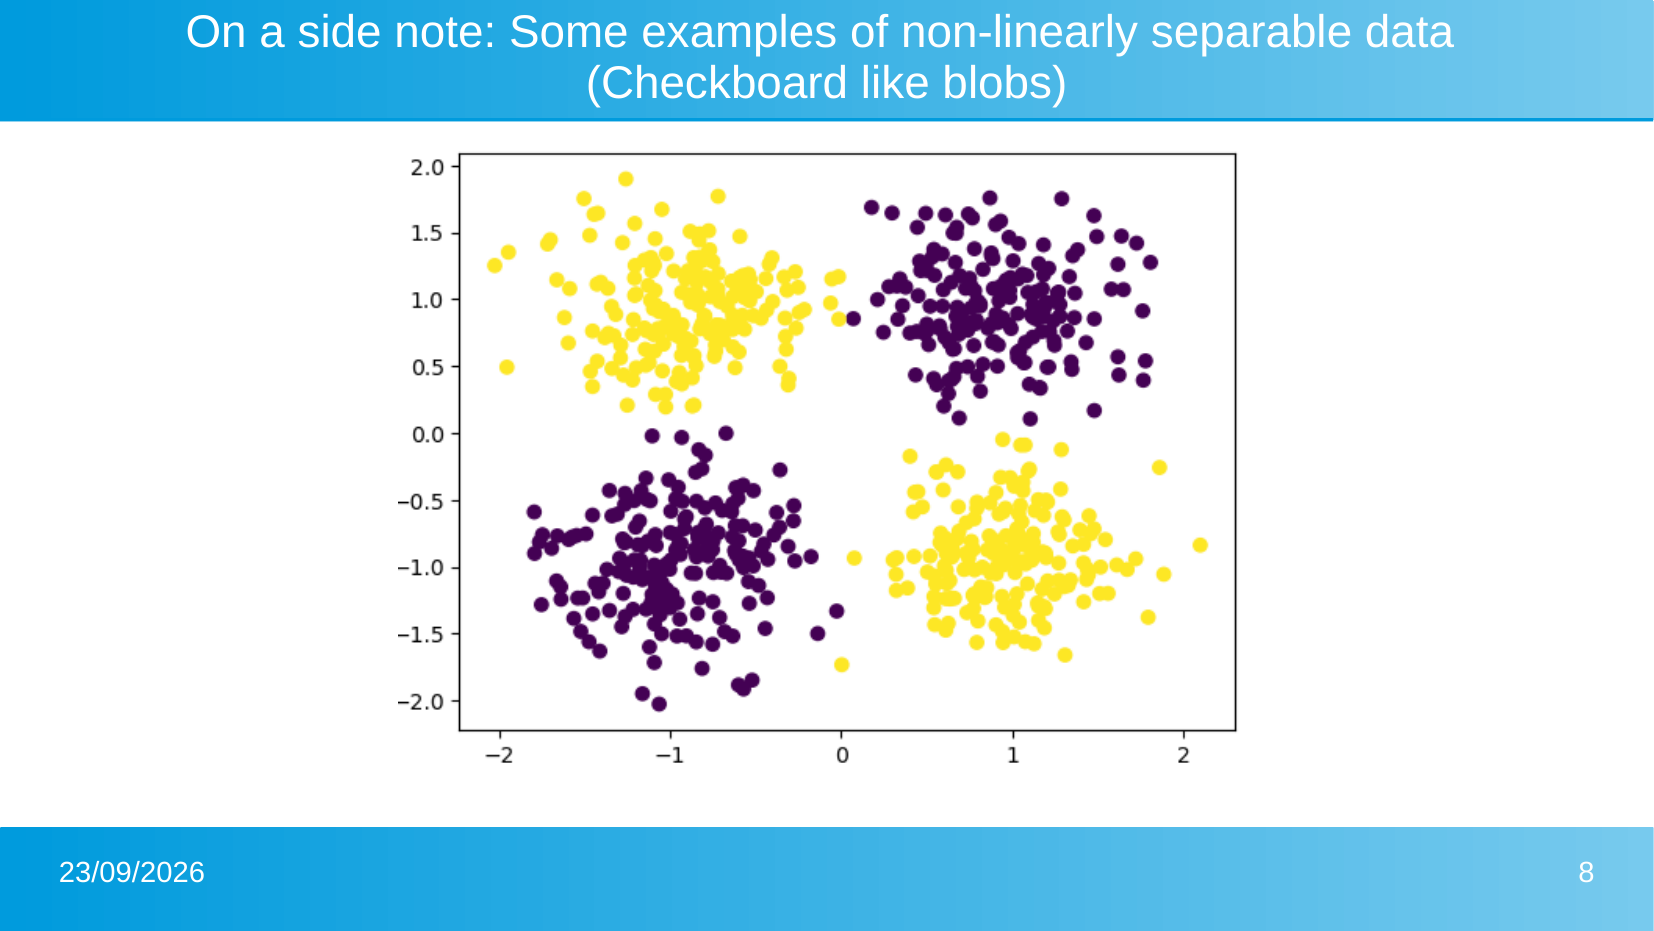

# On a side note: Some examples of non-linearly separable data (Checkboard like blobs)
8